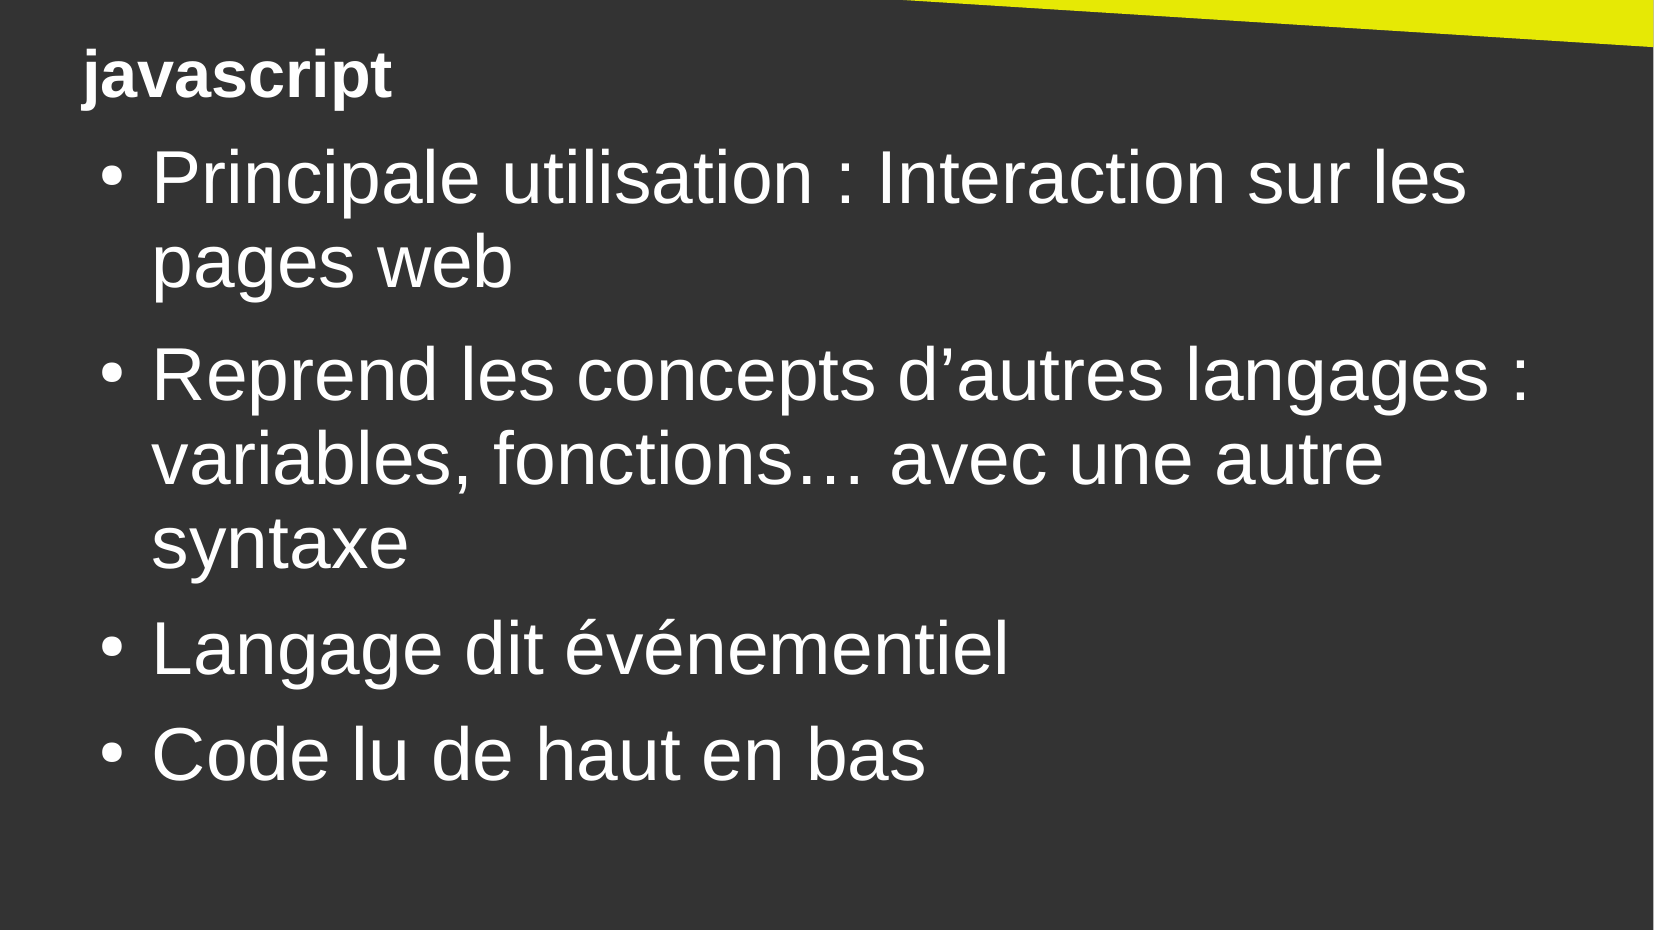

# javascript
Principale utilisation : Interaction sur les pages web
Reprend les concepts d’autres langages : variables, fonctions… avec une autre syntaxe
Langage dit événementiel
Code lu de haut en bas